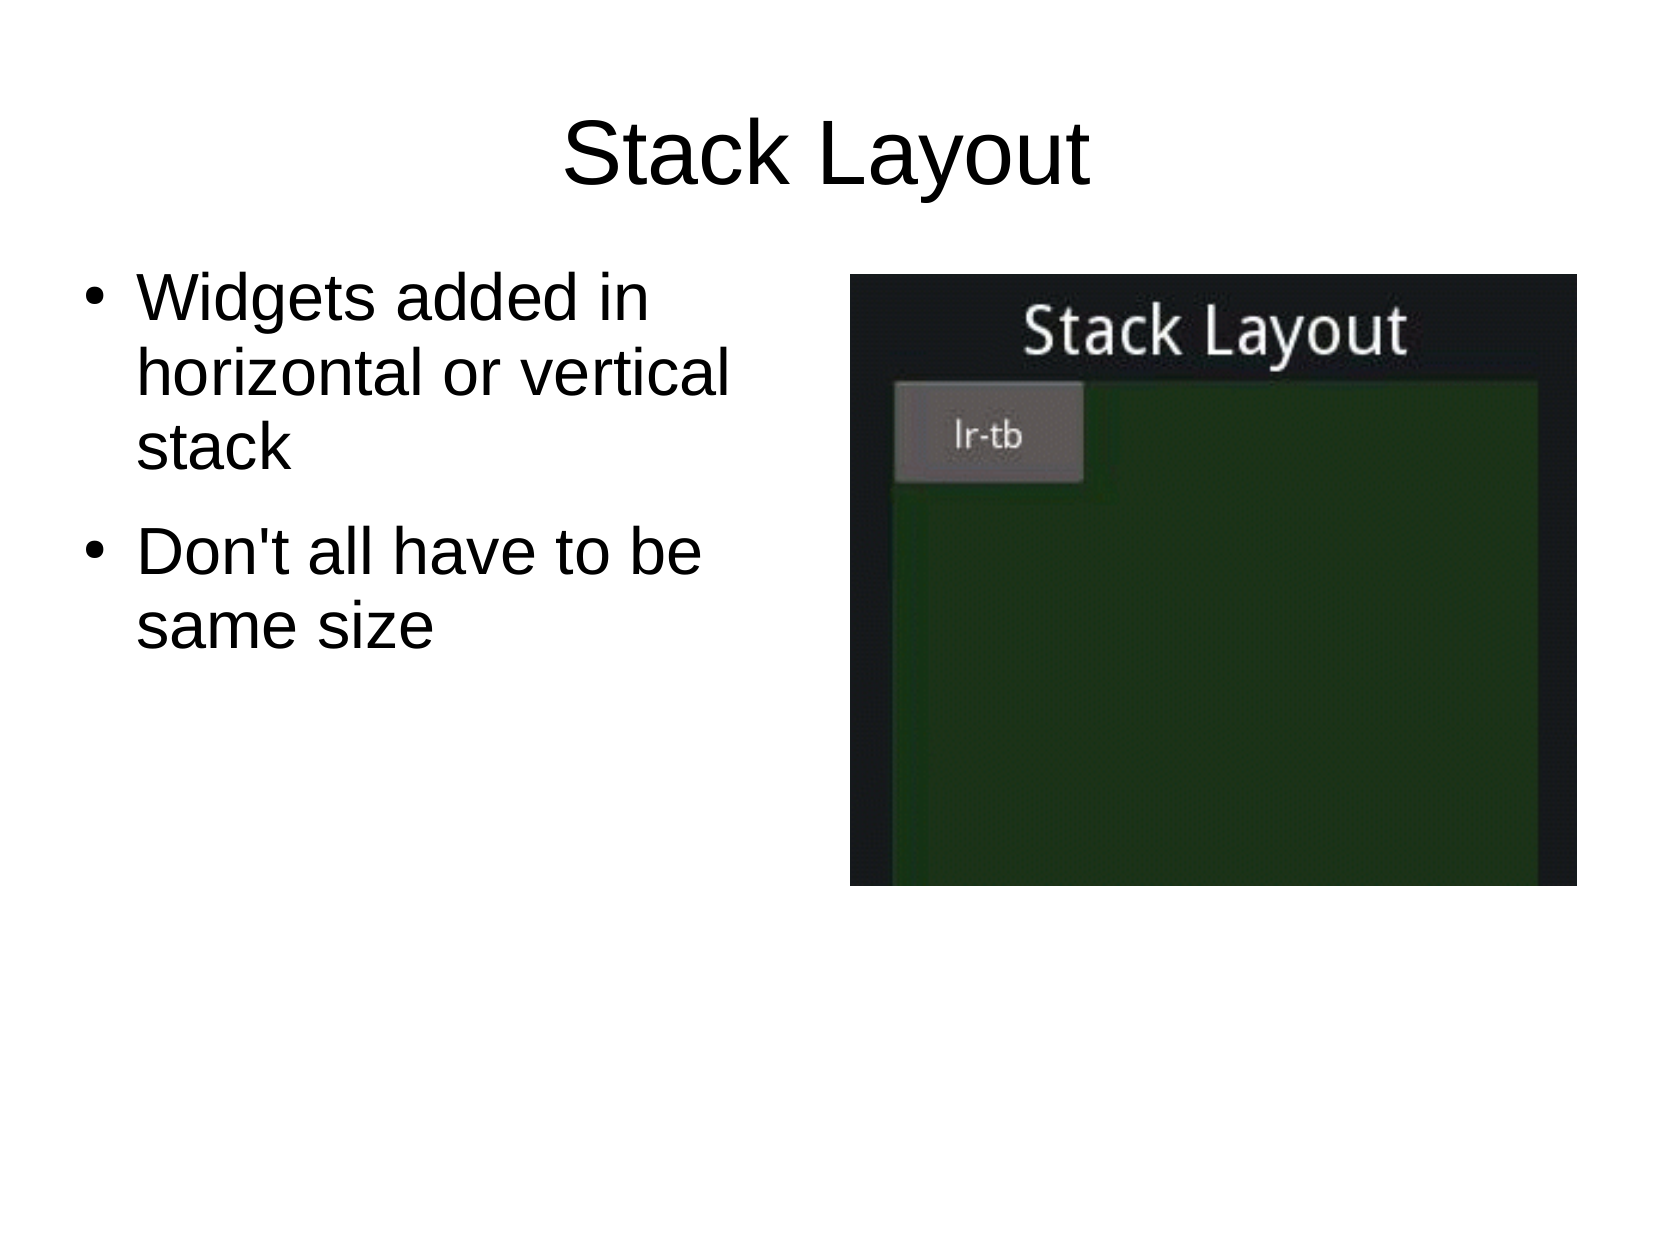

# Stack Layout
Widgets added in horizontal or vertical stack
Don't all have to be same size